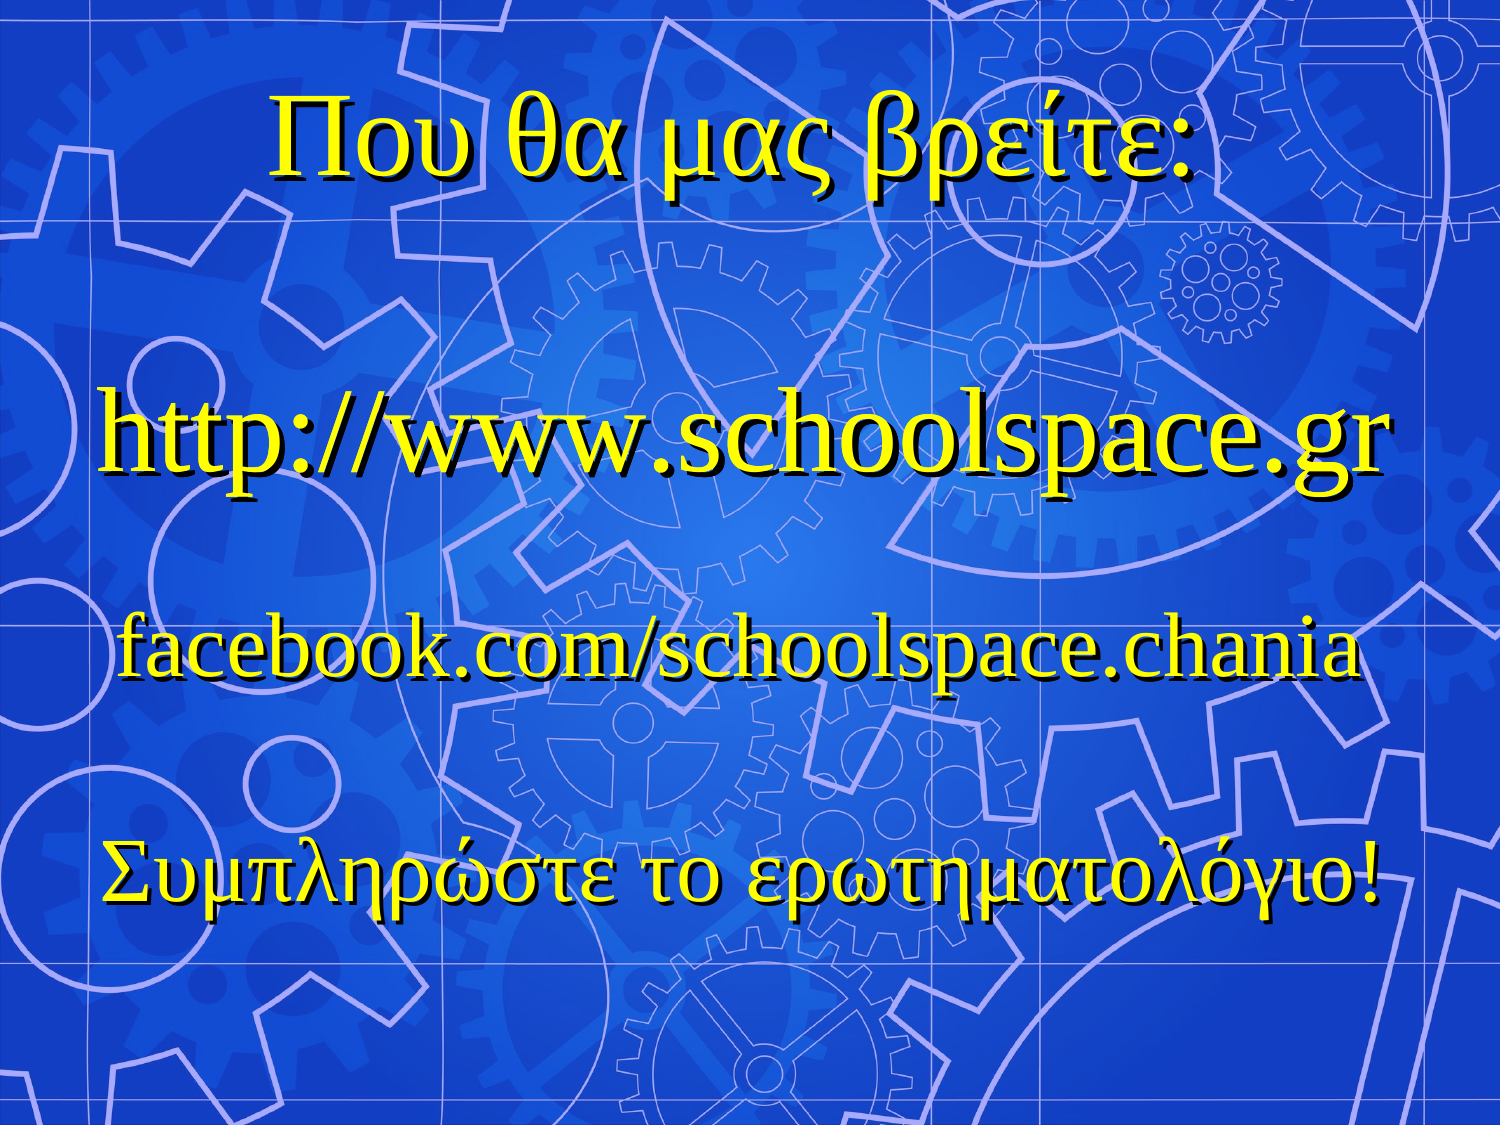

# Που θα μας βρείτε:
http://www.schoolspace.gr
http://www.schoolspace.gr
facebook.com/schoolspace.chania
Συμπληρώστε το ερωτηματολόγιο!